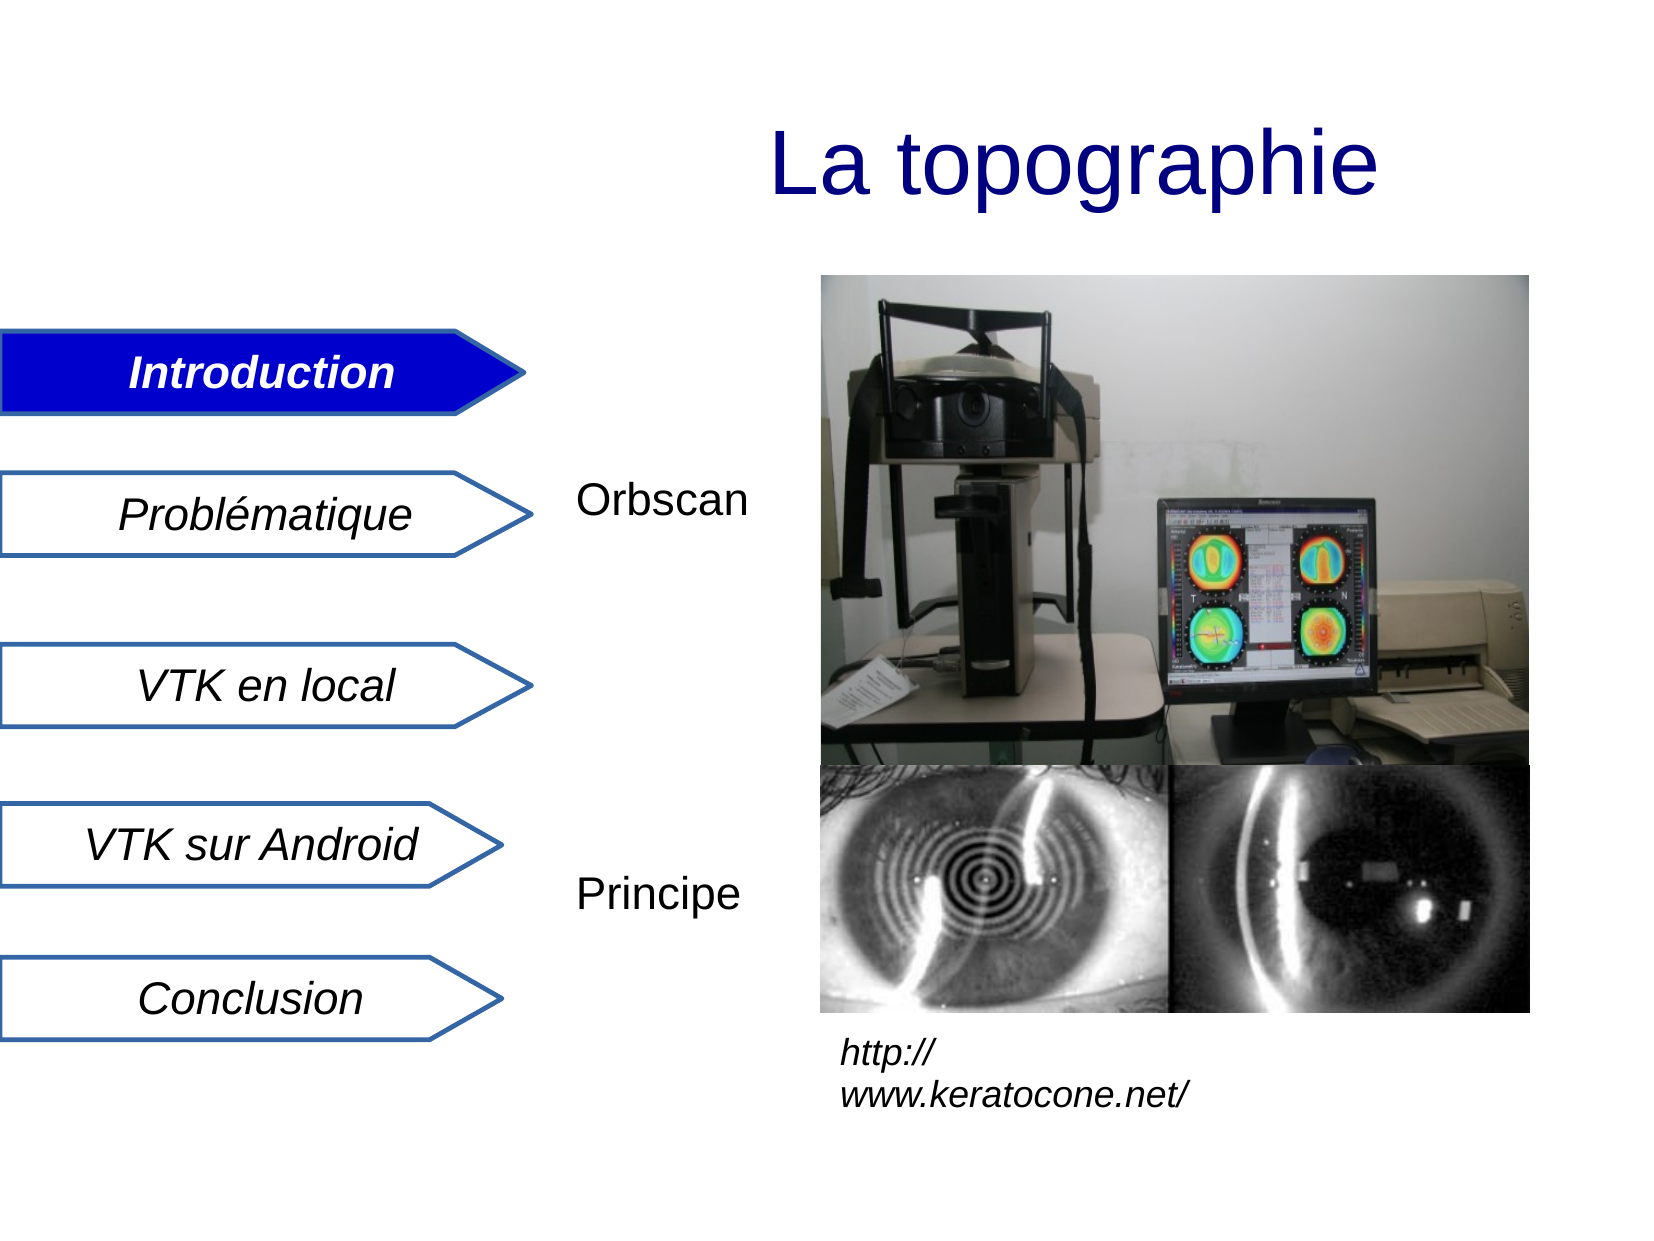

# La topographie
Introduction
Orbscan
Problématique
VTK en local
VTK sur Android
Principe
Conclusion
http://www.keratocone.net/